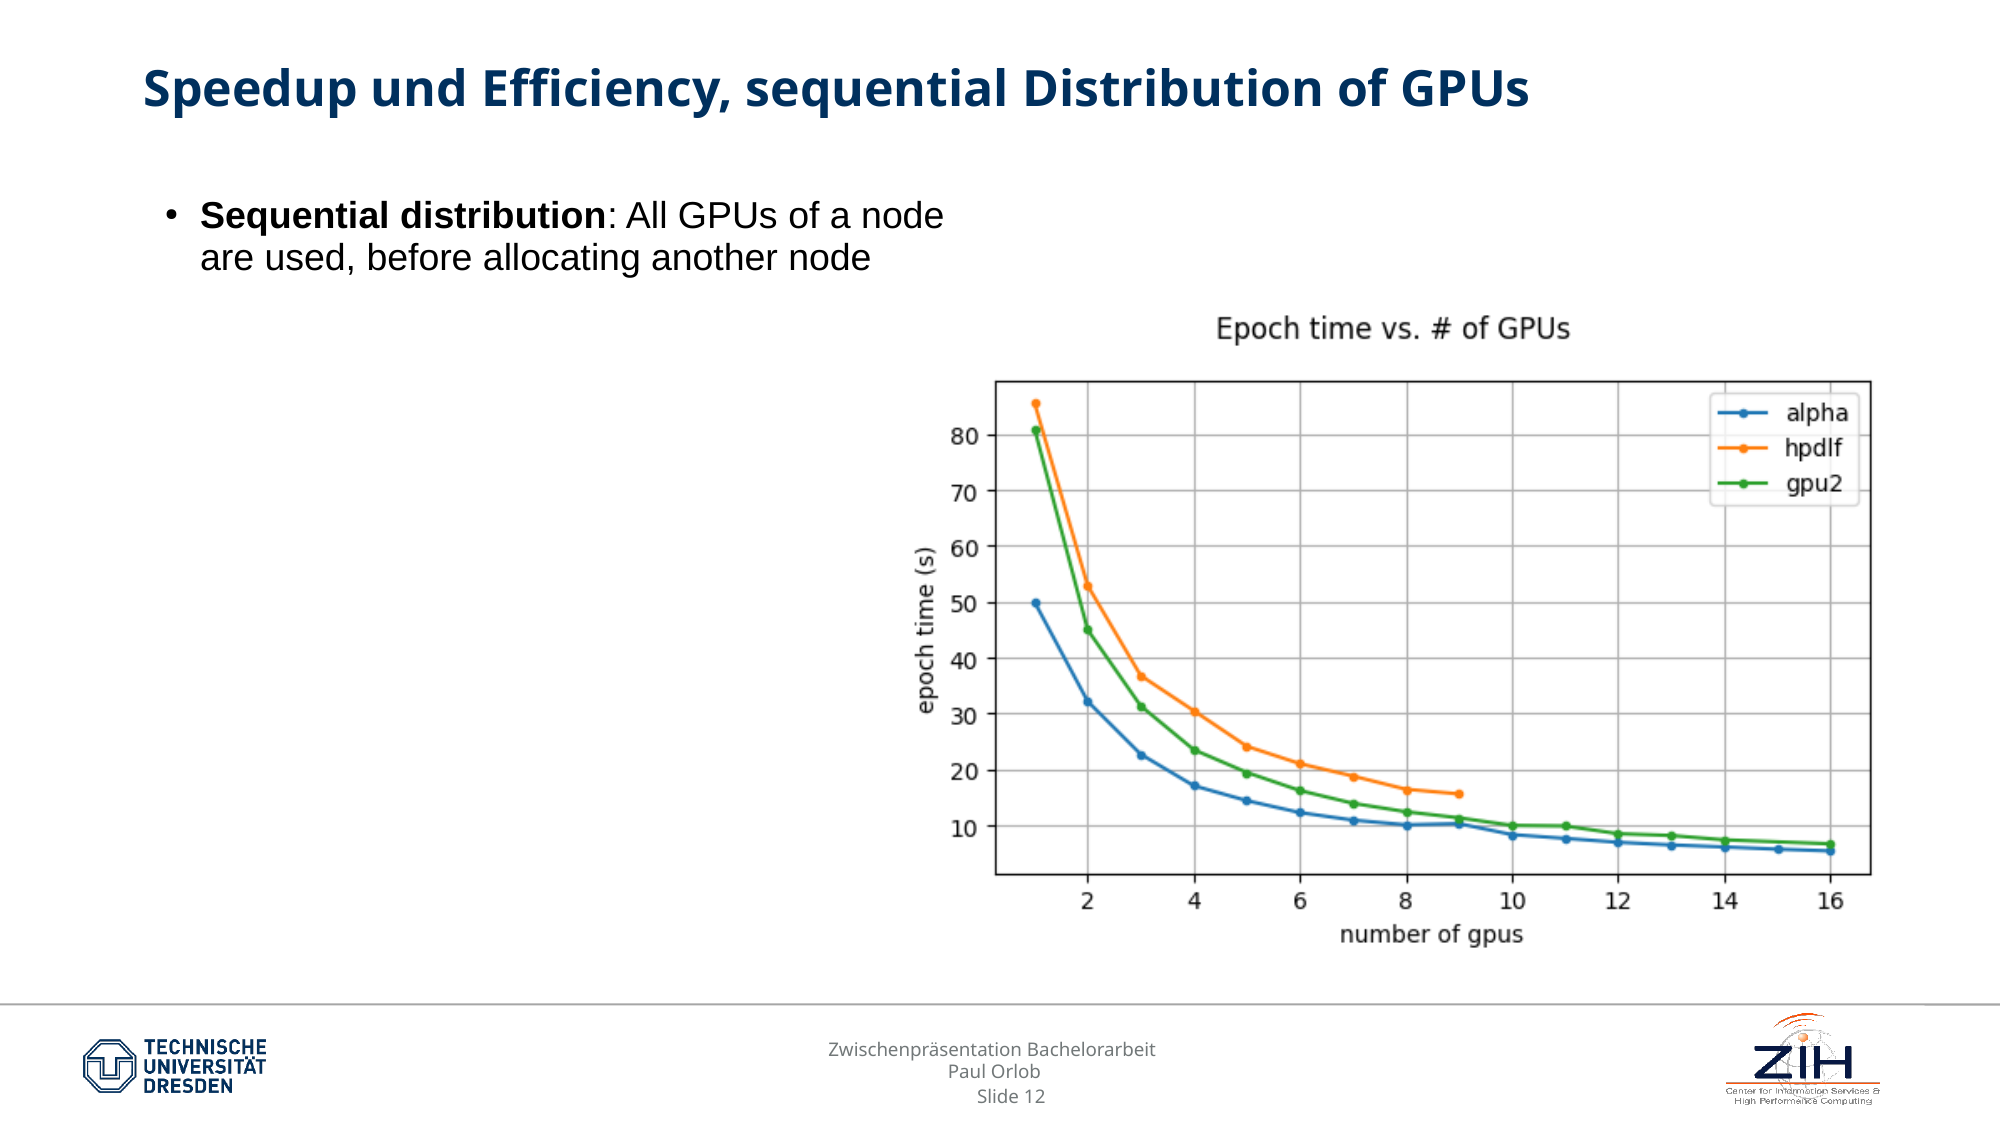

# Speedup und Efficiency, sequential Distribution of GPUs
Sequential distribution: All GPUs of a node are used, before allocating another node